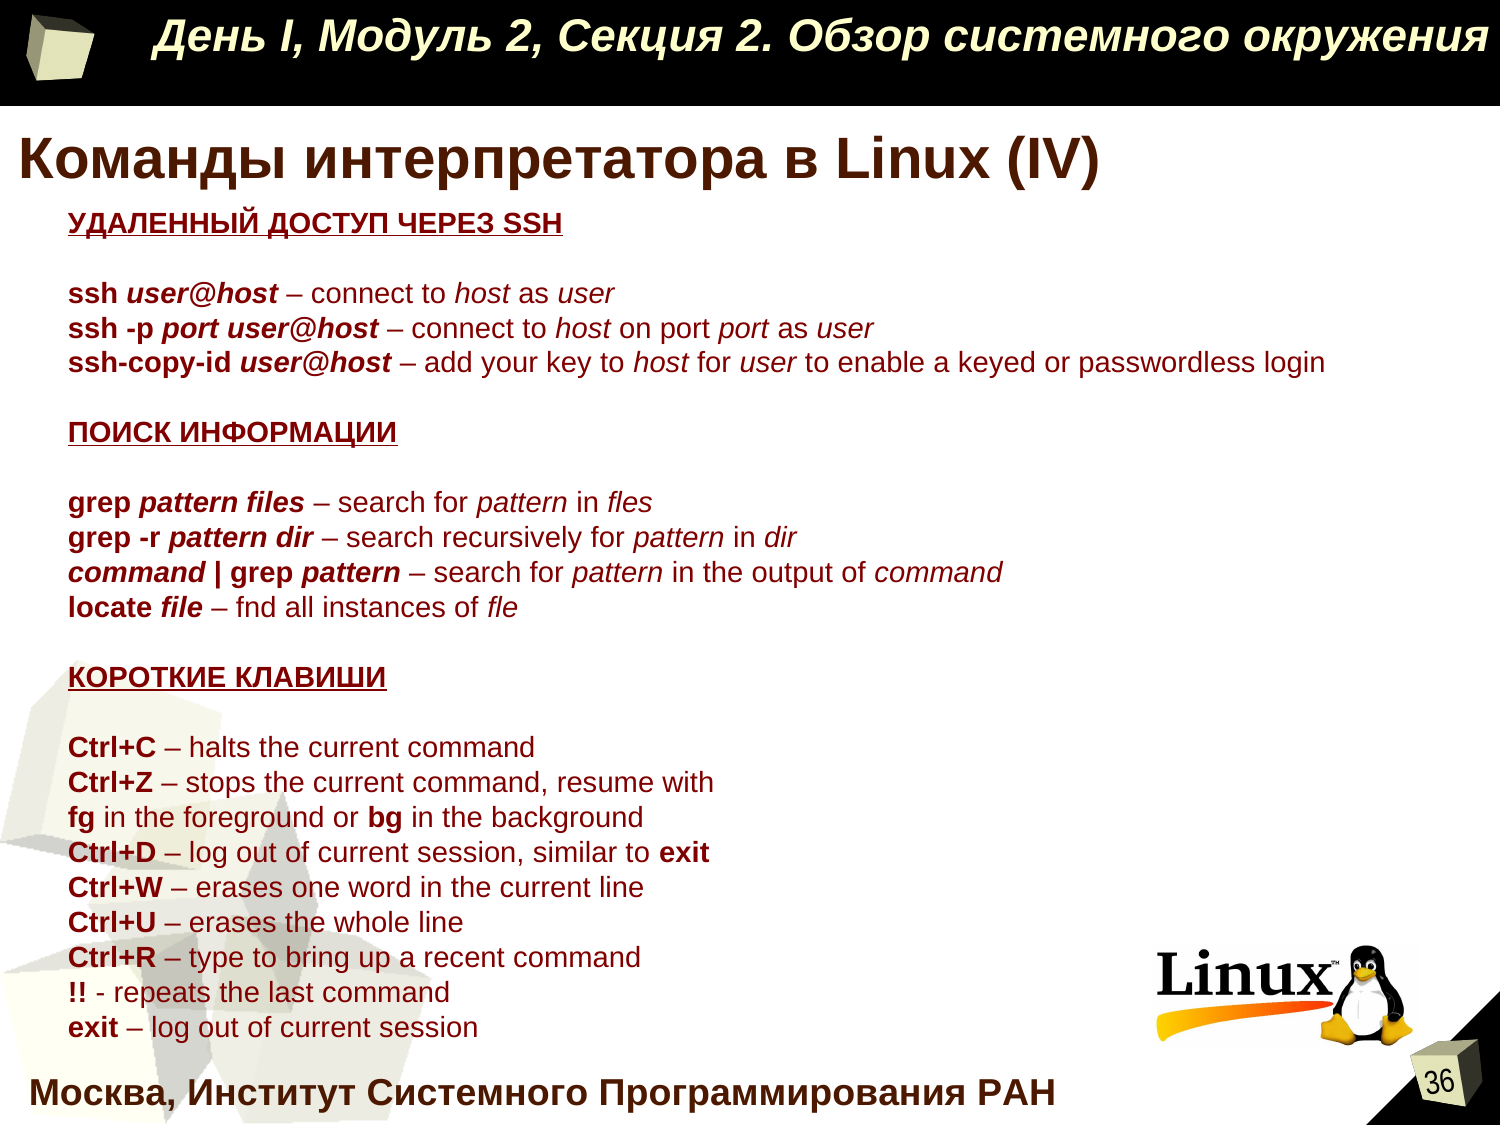

Команды интерпретатора в Linux (IV)
УДАЛЕННЫЙ ДОСТУП ЧЕРЕЗ SSH
ssh user@host – connect to host as user
ssh -p port user@host – connect to host on port port as user
ssh-copy-id user@host – add your key to host for user to enable a keyed or passwordless login
ПОИСК ИНФОРМАЦИИ
grep pattern files – search for pattern in fles
grep -r pattern dir – search recursively for pattern in dir
command | grep pattern – search for pattern in the output of command
locate file – fnd all instances of fle
КОРОТКИЕ КЛАВИШИ
Ctrl+C – halts the current command
Ctrl+Z – stops the current command, resume with
fg in the foreground or bg in the background
Ctrl+D – log out of current session, similar to exit
Ctrl+W – erases one word in the current line
Ctrl+U – erases the whole line
Ctrl+R – type to bring up a recent command
!! - repeats the last command
exit – log out of current session